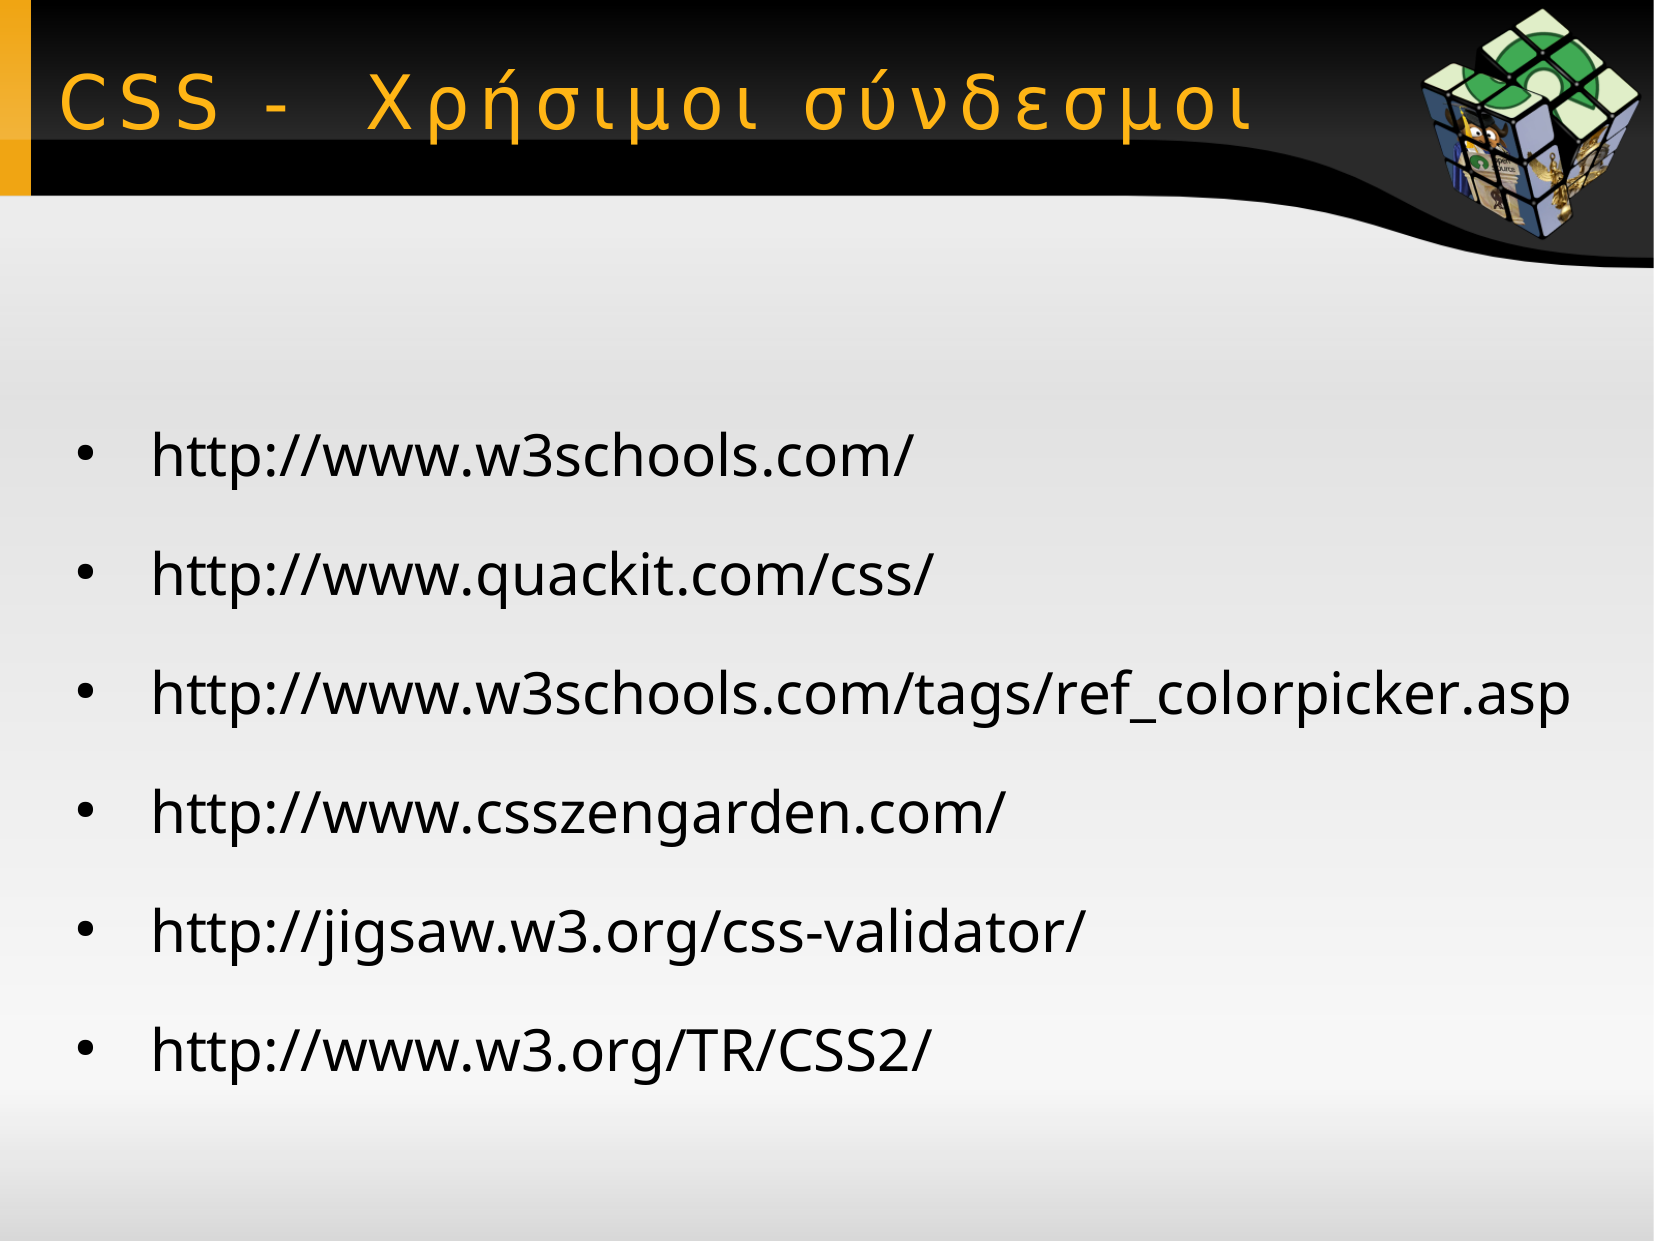

# CSS - Χρήσιμοι σύνδεσμοι
http://www.w3schools.com/
http://www.quackit.com/css/
http://www.w3schools.com/tags/ref_colorpicker.asp
http://www.csszengarden.com/
http://jigsaw.w3.org/css-validator/
http://www.w3.org/TR/CSS2/